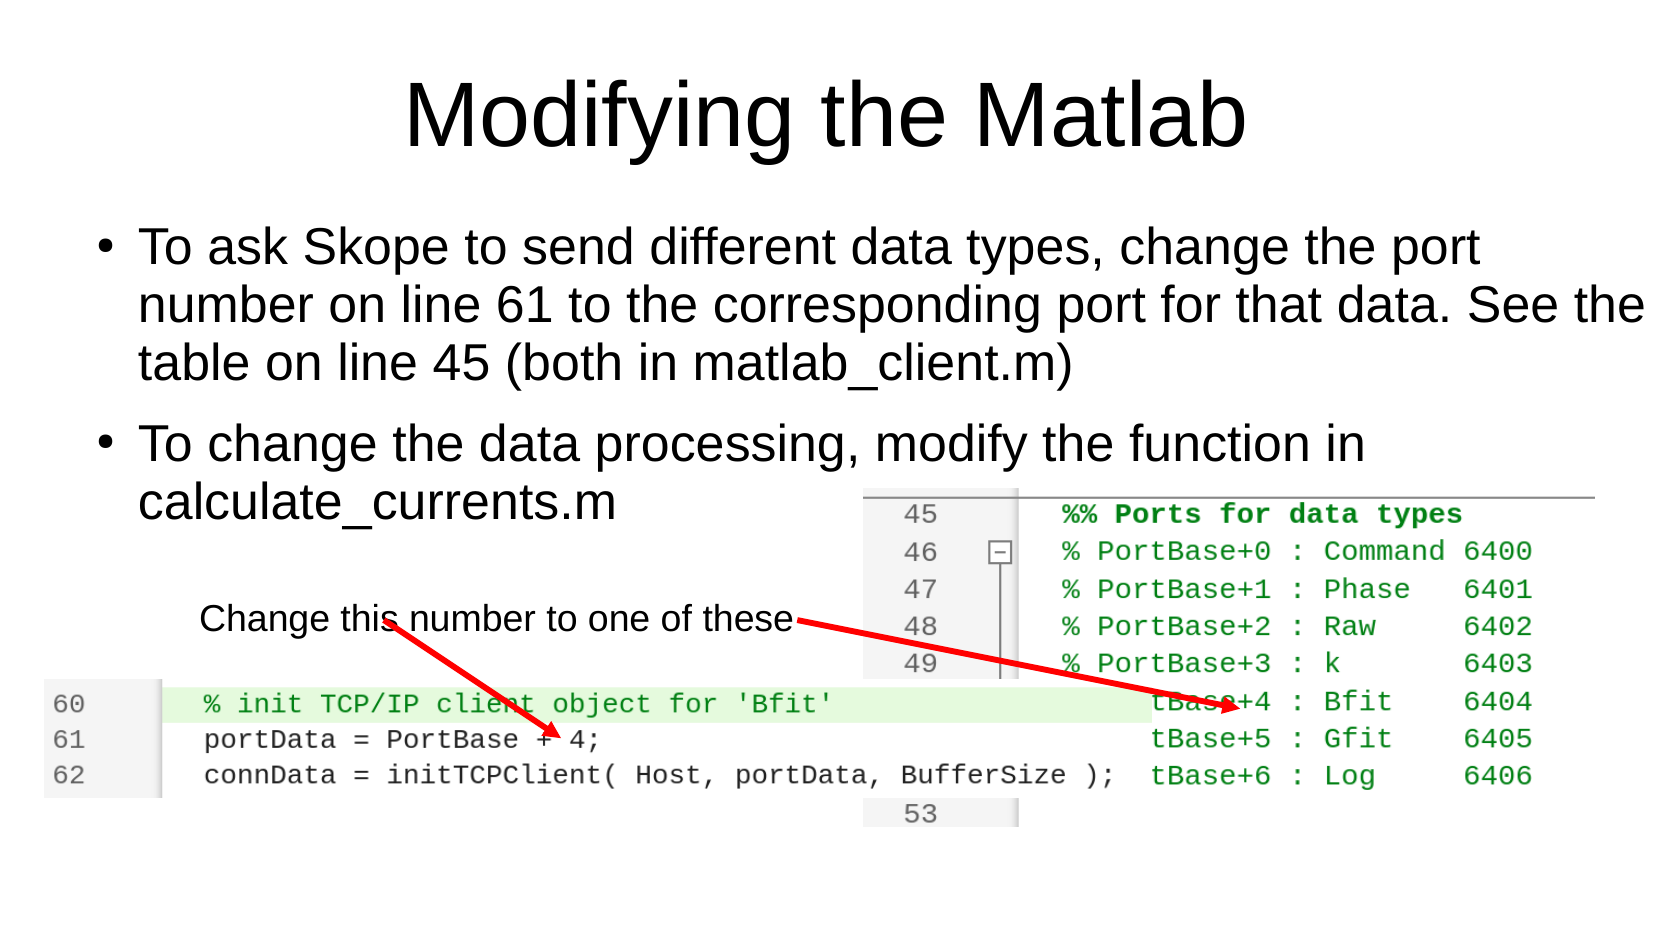

# Modifying the Matlab
To ask Skope to send different data types, change the port number on line 61 to the corresponding port for that data. See the table on line 45 (both in matlab_client.m)
To change the data processing, modify the function in calculate_currents.m
Change this number to one of these